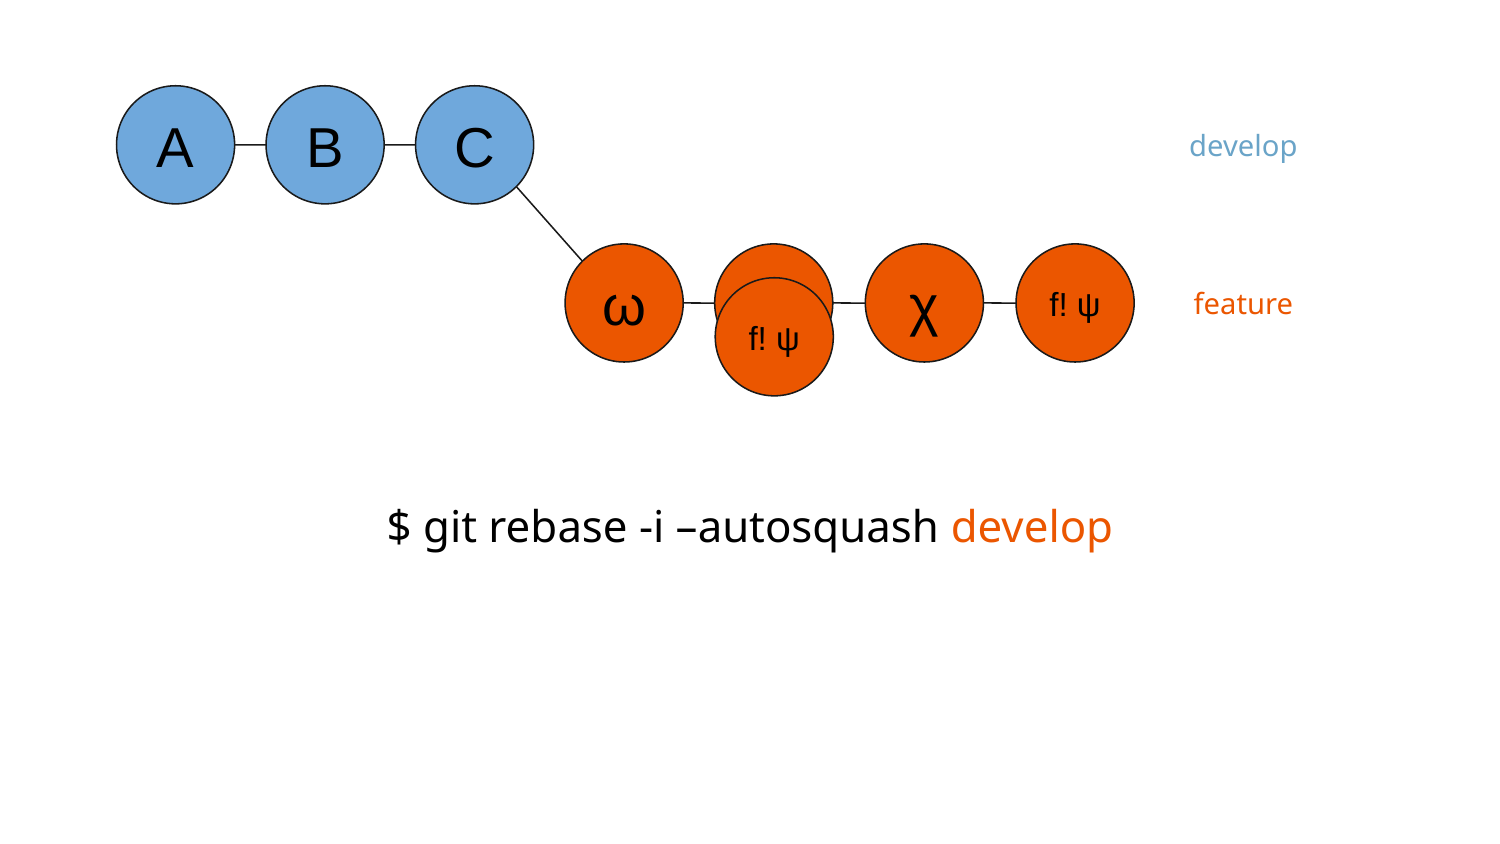

A
B
C
develop
ω
ψ
χ
f! ψ
feature
f! ψ
$ git rebase -i –autosquash develop